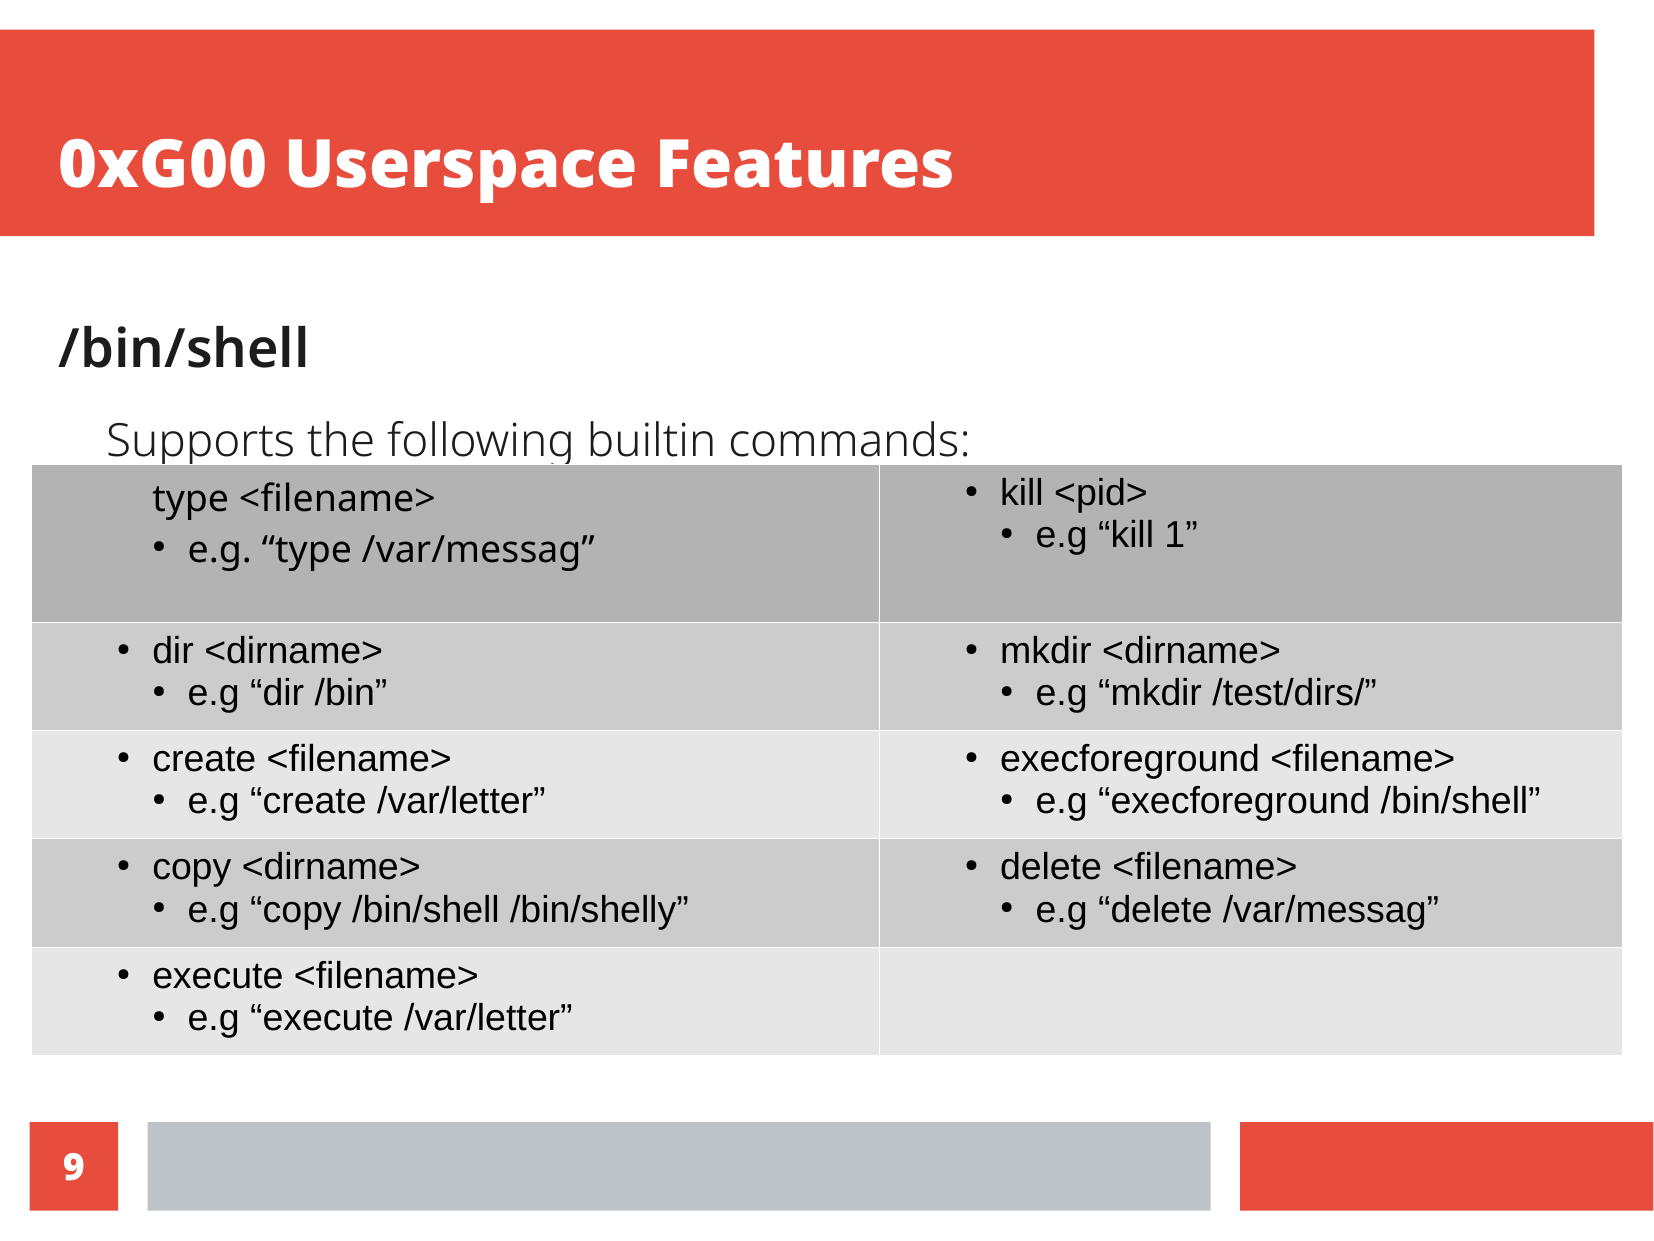

# 0xG00 Userspace Features
/bin/shell
Supports the following builtin commands:
| type <filename> e.g. “type /var/messag” | kill <pid> e.g “kill 1” |
| --- | --- |
| dir <dirname> e.g “dir /bin” | mkdir <dirname> e.g “mkdir /test/dirs/” |
| create <filename> e.g “create /var/letter” | execforeground <filename> e.g “execforeground /bin/shell” |
| copy <dirname> e.g “copy /bin/shell /bin/shelly” | delete <filename> e.g “delete /var/messag” |
| execute <filename> e.g “execute /var/letter” | |
9